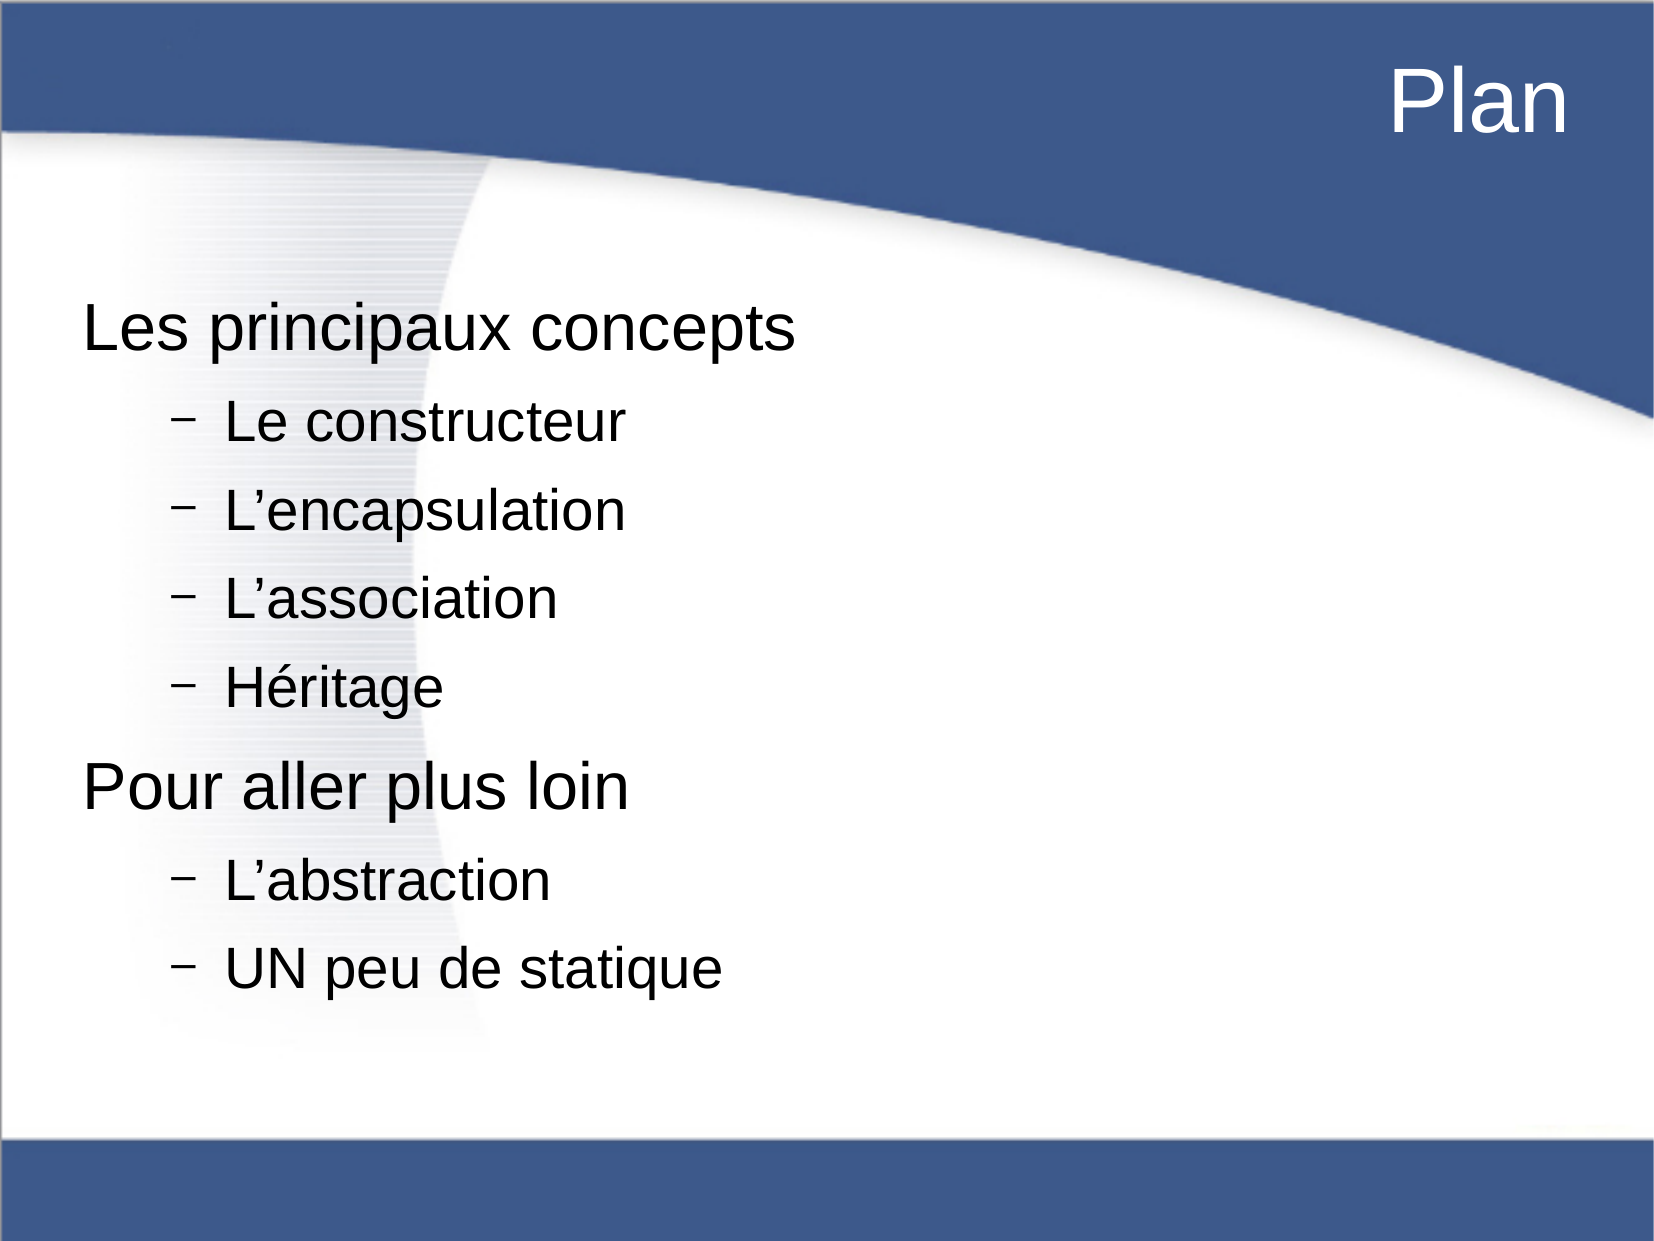

# Plan
Les principaux concepts
Le constructeur
L’encapsulation
L’association
Héritage
Pour aller plus loin
L’abstraction
UN peu de statique